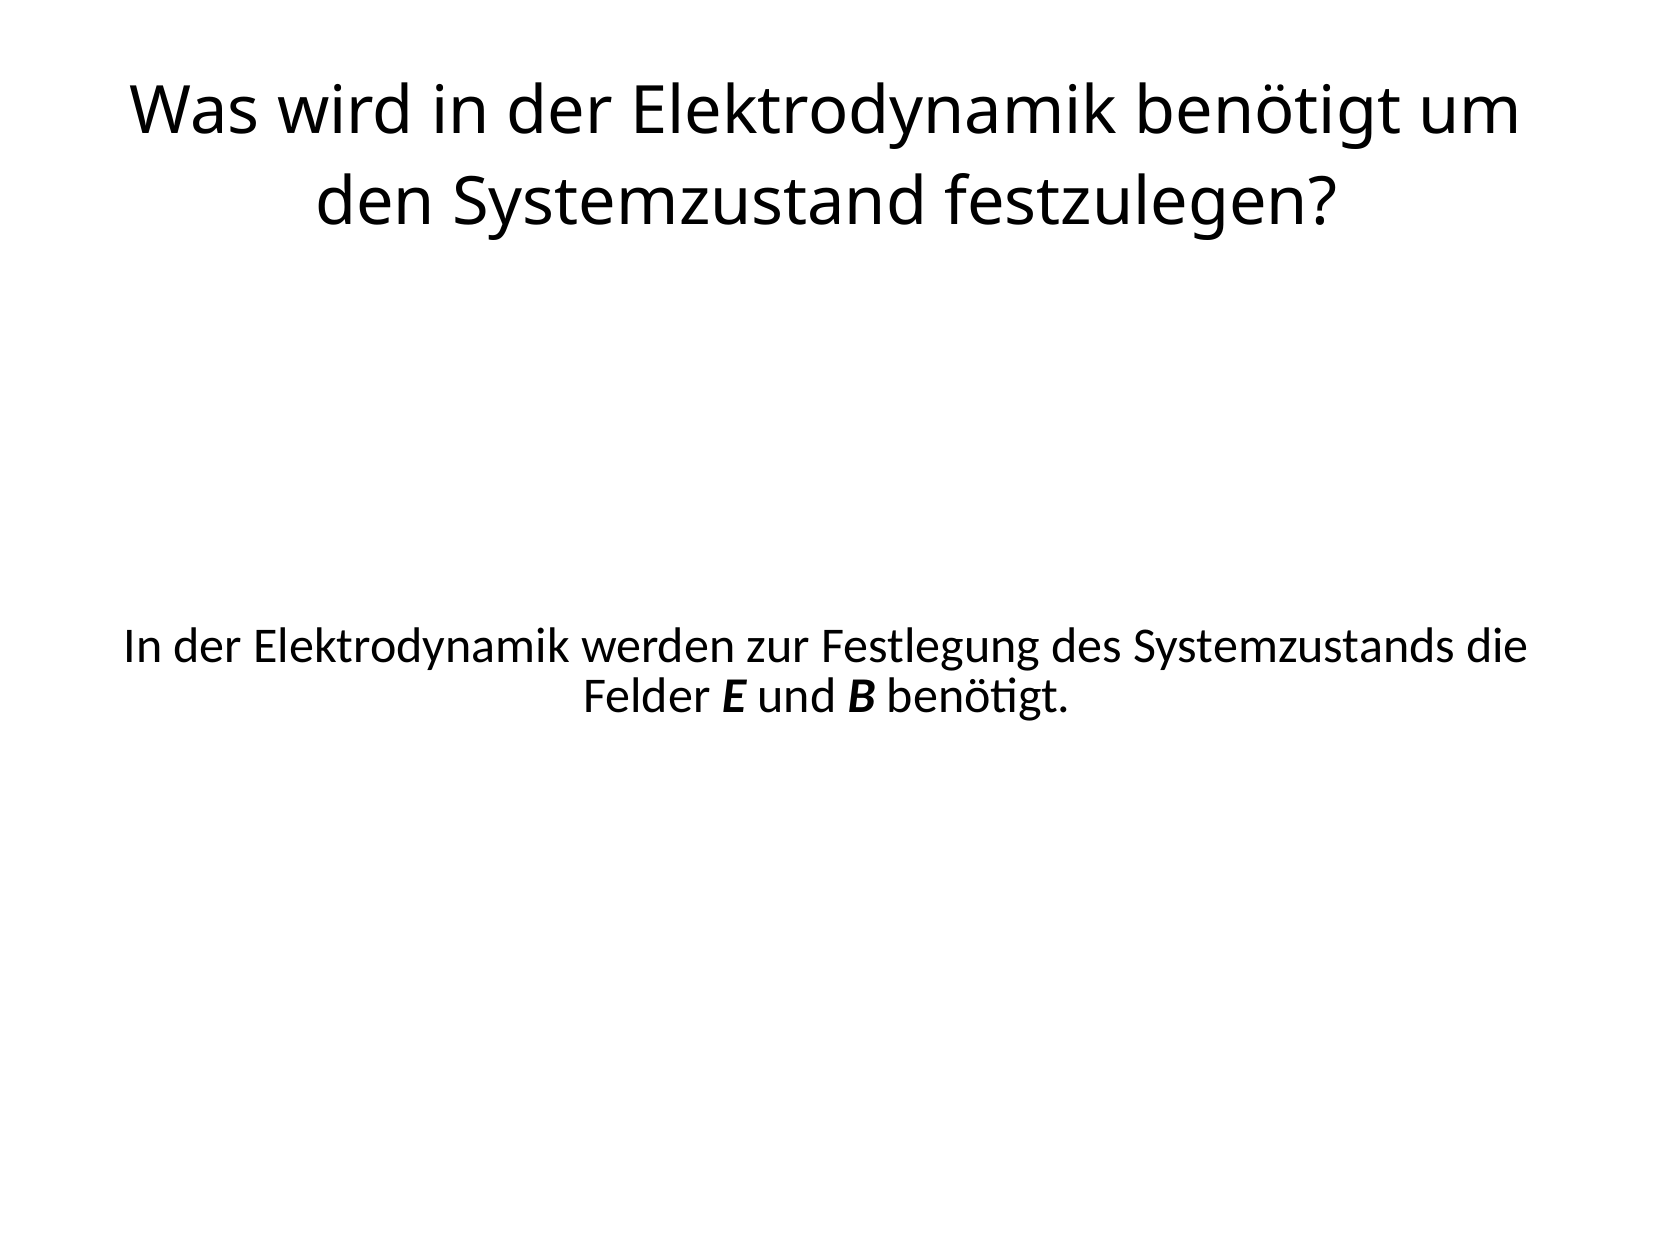

# Was wird in der Elektrodynamik benötigt um den Systemzustand festzulegen?
In der Elektrodynamik werden zur Festlegung des Systemzustands die Felder E und B benötigt.